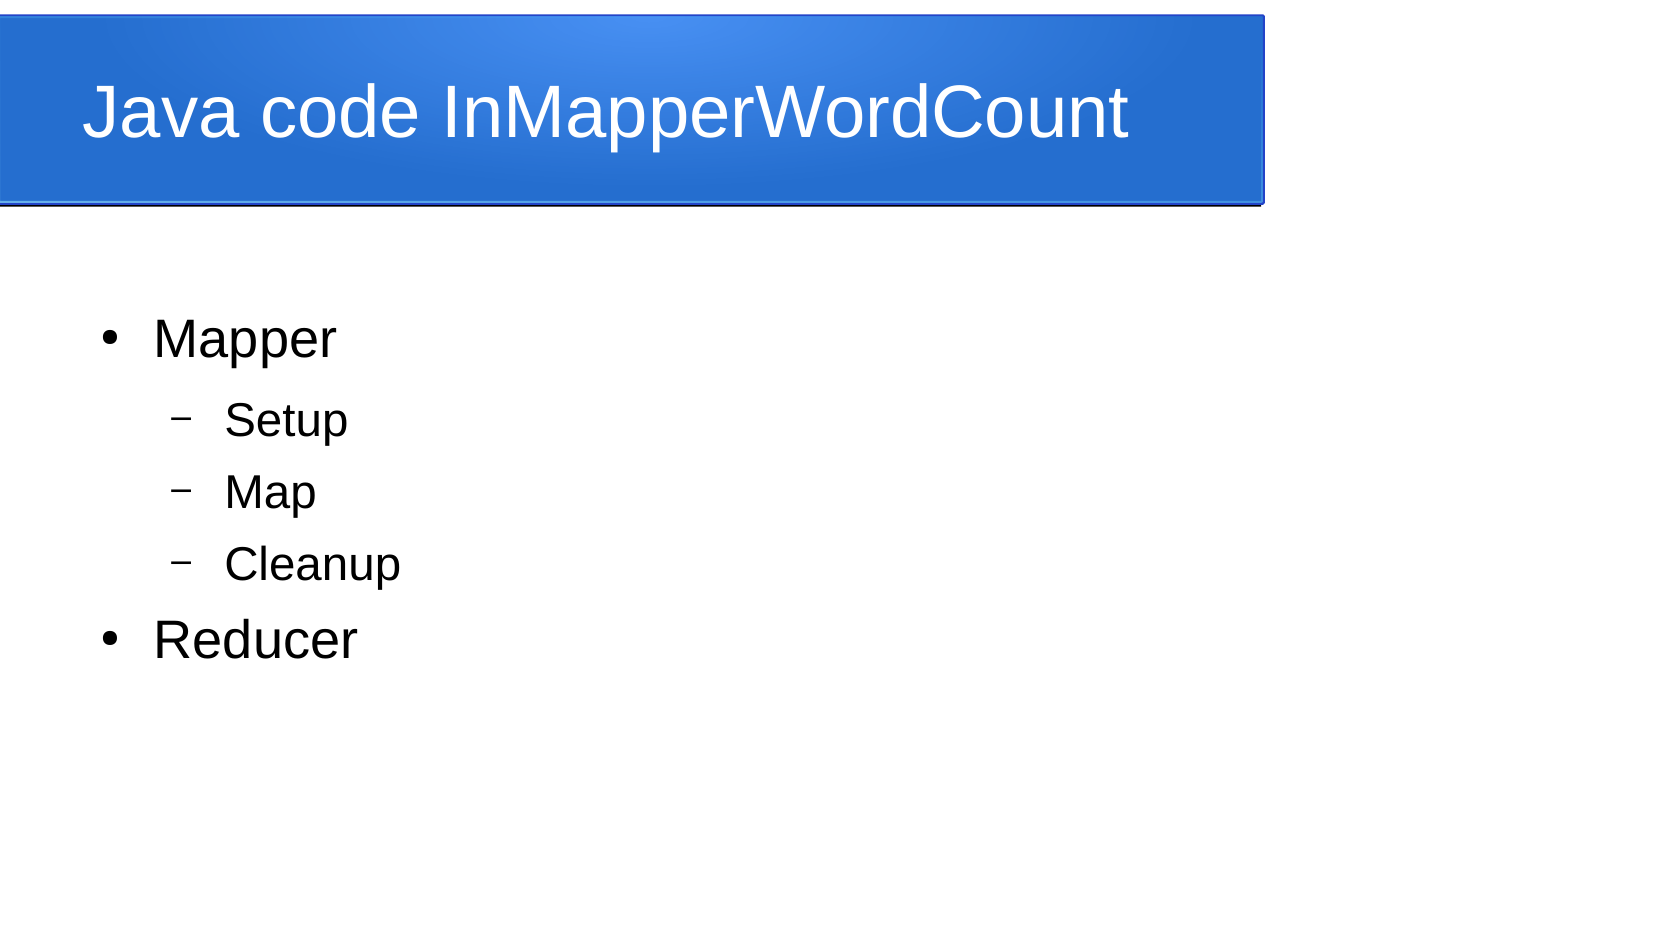

# Java code InMapperWordCount
Mapper
Setup
Map
Cleanup
Reducer